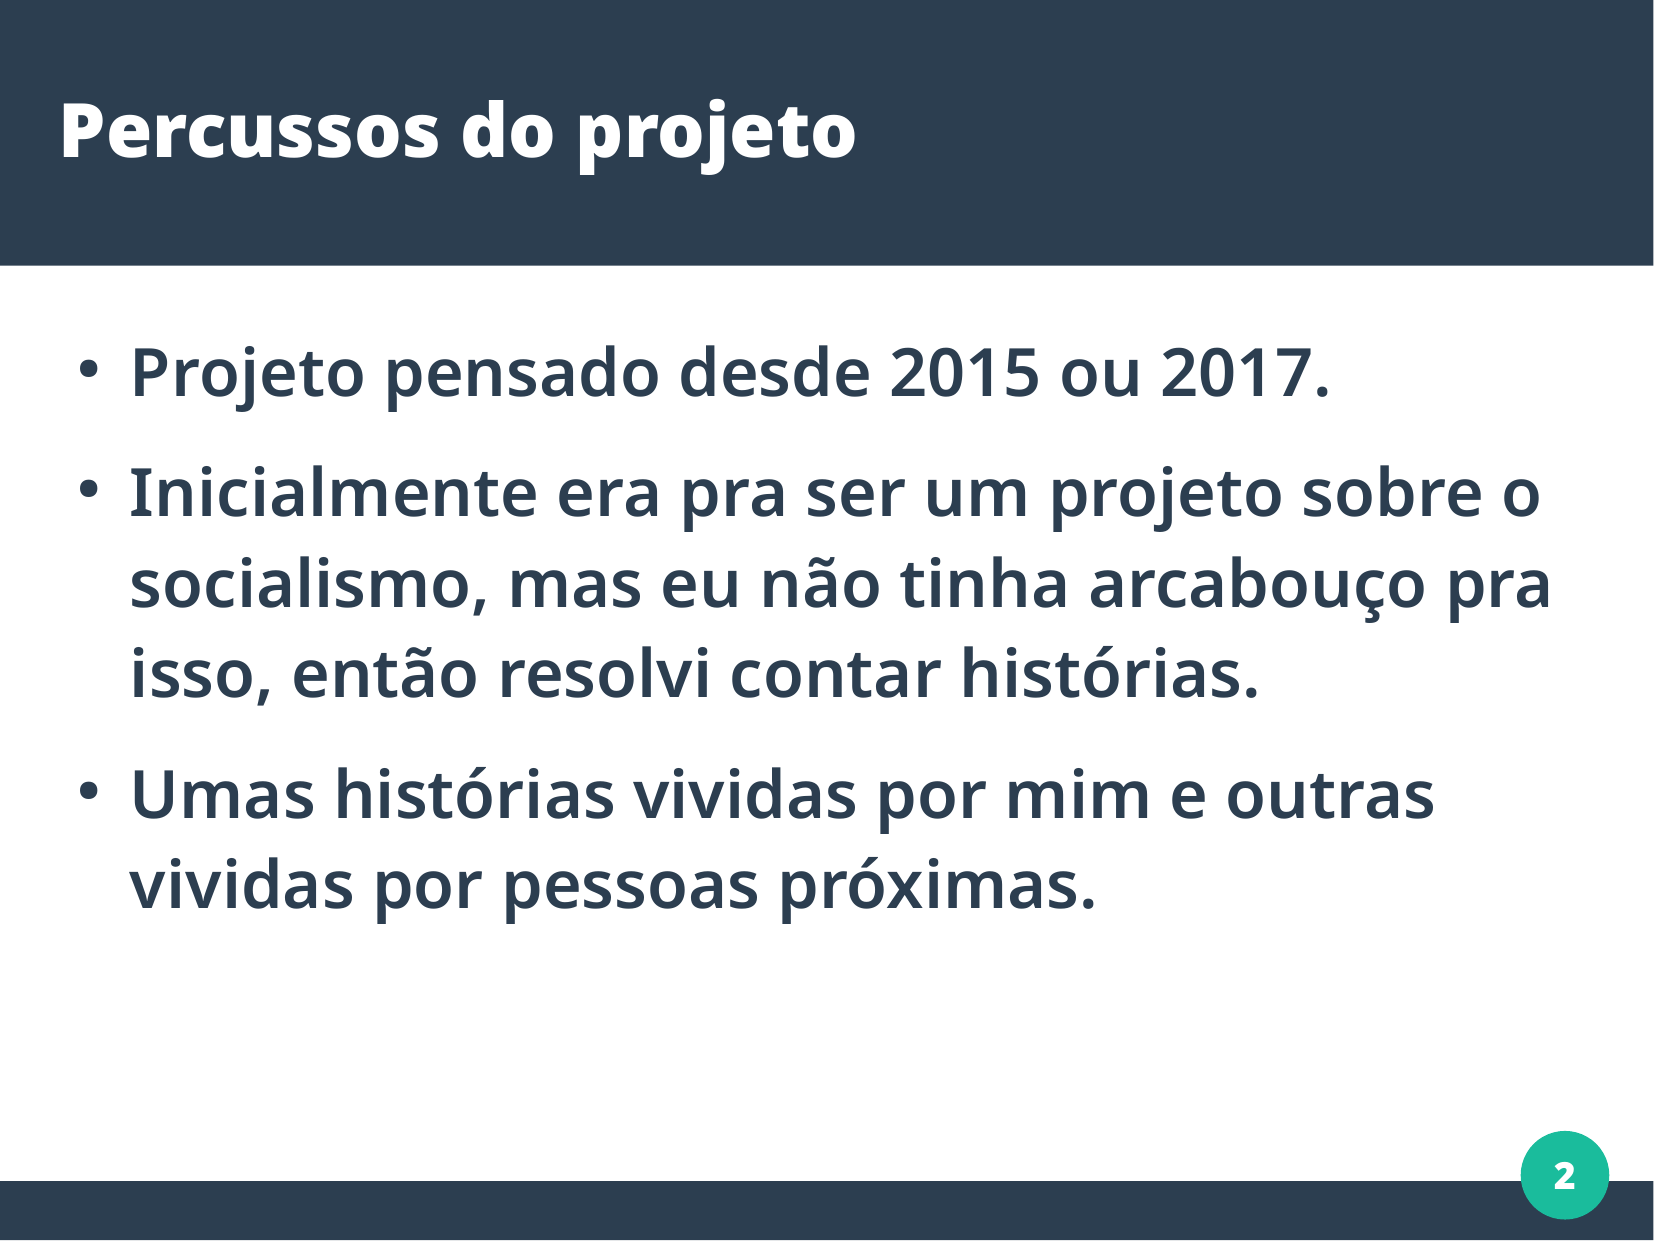

# Percussos do projeto
Projeto pensado desde 2015 ou 2017.
Inicialmente era pra ser um projeto sobre o socialismo, mas eu não tinha arcabouço pra isso, então resolvi contar histórias.
Umas histórias vividas por mim e outras vividas por pessoas próximas.
2